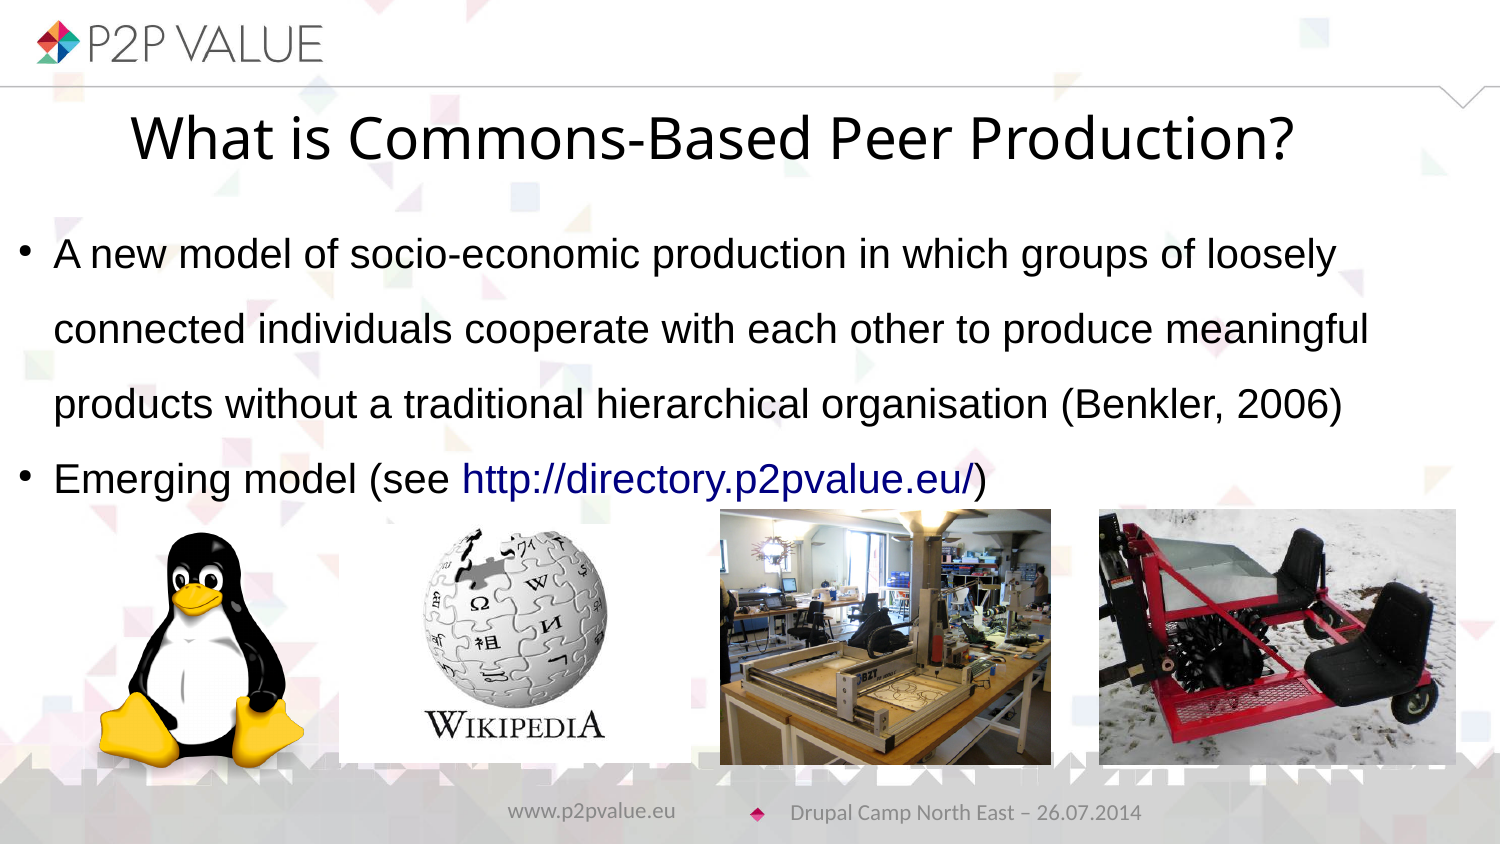

# What is Commons-Based Peer Production?
A new model of socio-economic production in which groups of loosely connected individuals cooperate with each other to produce meaningful products without a traditional hierarchical organisation (Benkler, 2006)
Emerging model (see http://directory.p2pvalue.eu/)
Drupal Camp North East – 26.07.2014
www.p2pvalue.eu